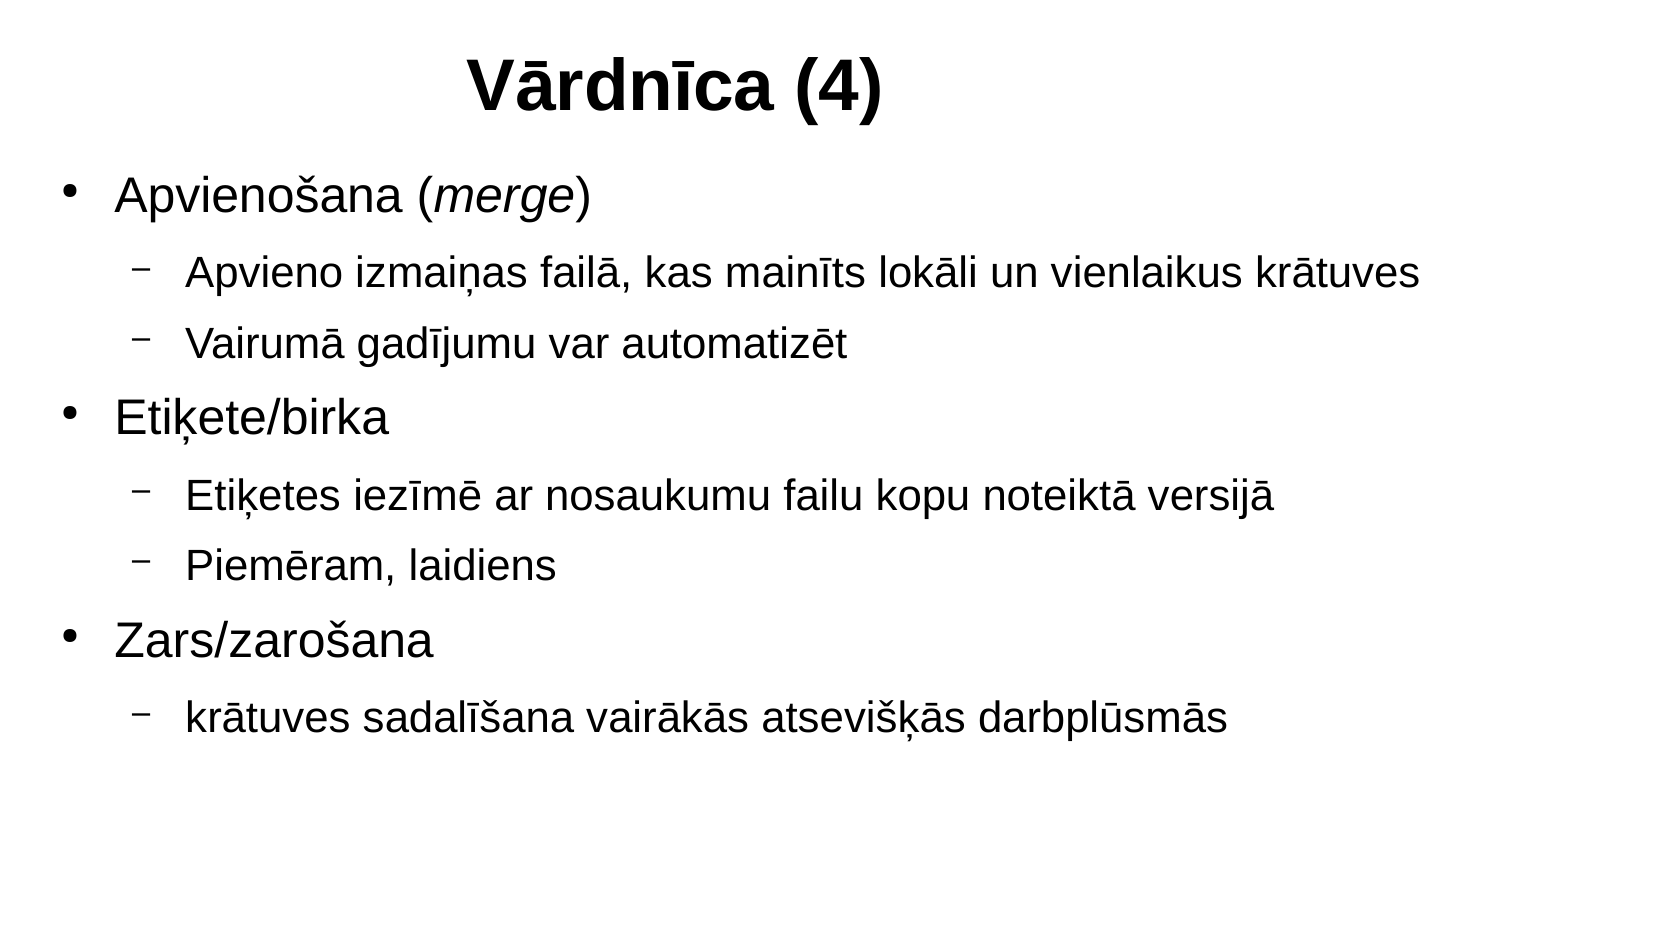

Vārdnīca (4)
# Apvienošana (merge)
Apvieno izmaiņas failā, kas mainīts lokāli un vienlaikus krātuves
Vairumā gadījumu var automatizēt
Etiķete/birka
Etiķetes iezīmē ar nosaukumu failu kopu noteiktā versijā
Piemēram, laidiens
Zars/zarošana
krātuves sadalīšana vairākās atsevišķās darbplūsmās